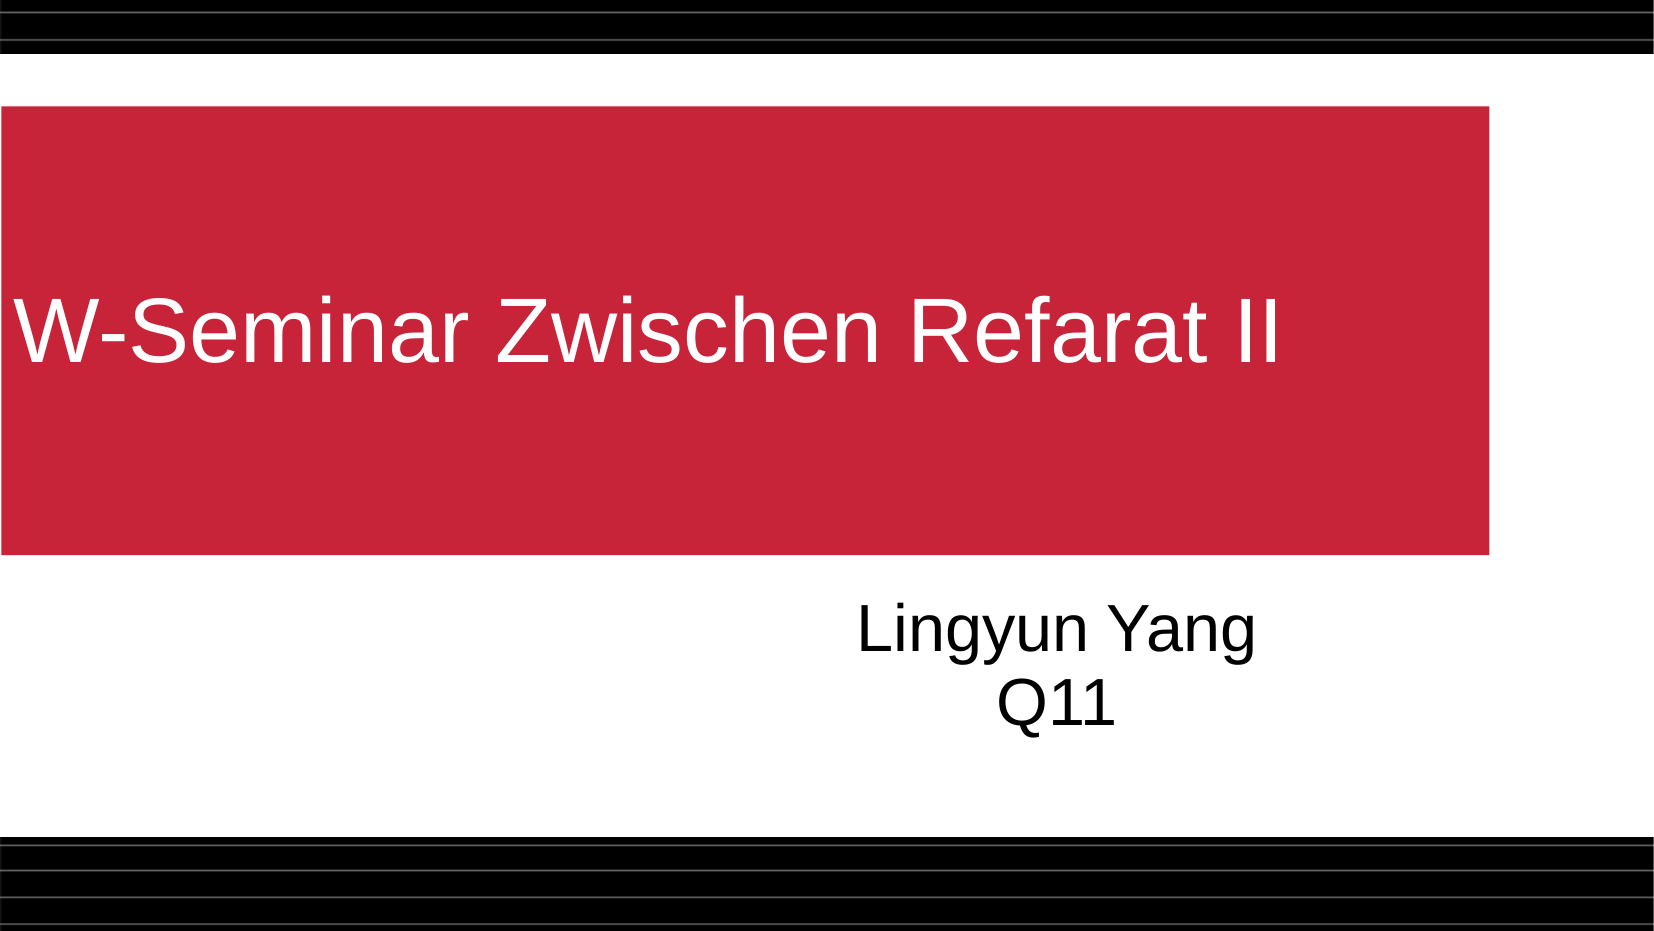

# W-Seminar Zwischen Refarat II
Lingyun Yang
Q11